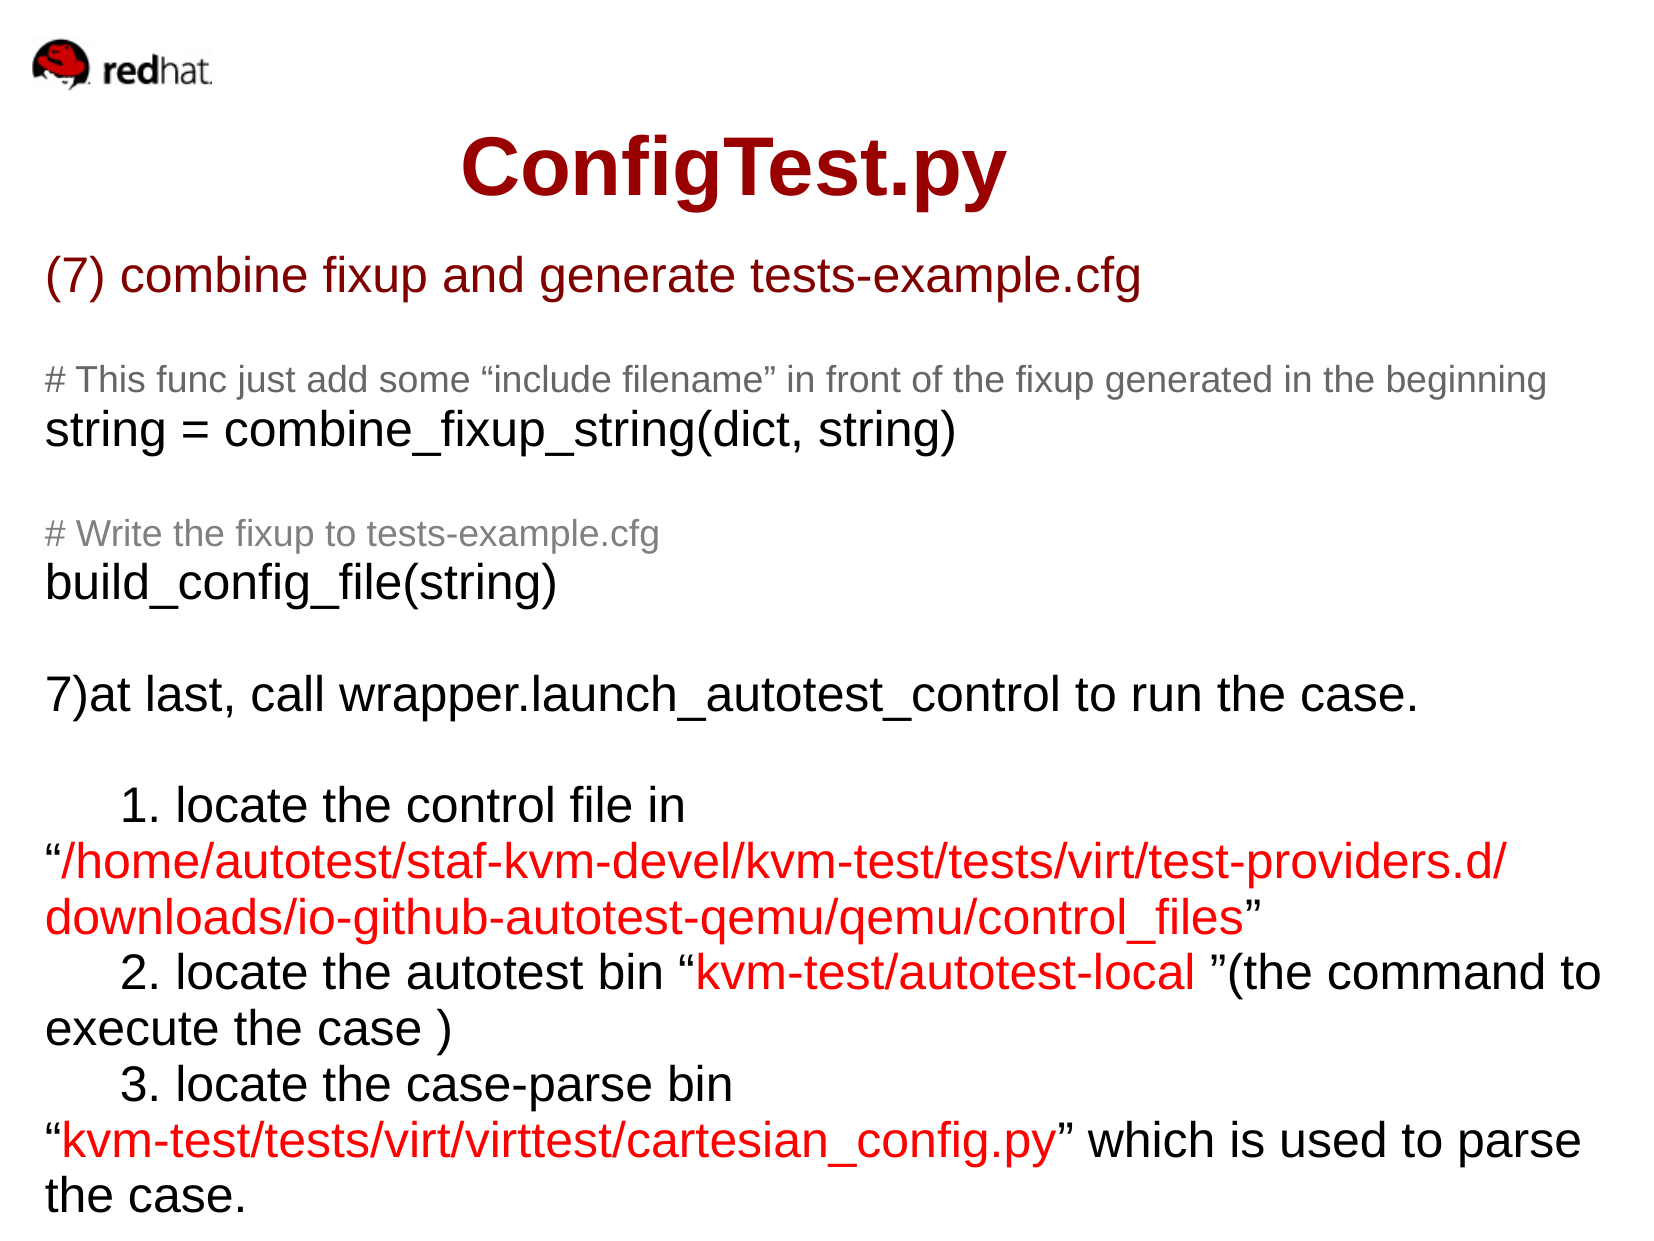

ConfigTest.py
(7) combine fixup and generate tests-example.cfg
# This func just add some “include filename” in front of the fixup generated in the beginning
string = combine_fixup_string(dict, string)
# Write the fixup to tests-example.cfg
build_config_file(string)
7)at last, call wrapper.launch_autotest_control to run the case.
	1. locate the control file in “/home/autotest/staf-kvm-devel/kvm-test/tests/virt/test-providers.d/downloads/io-github-autotest-qemu/qemu/control_files”
	2. locate the autotest bin “kvm-test/autotest-local ”(the command to execute the case )
	3. locate the case-parse bin “kvm-test/tests/virt/virttest/cartesian_config.py” which is used to parse the case.